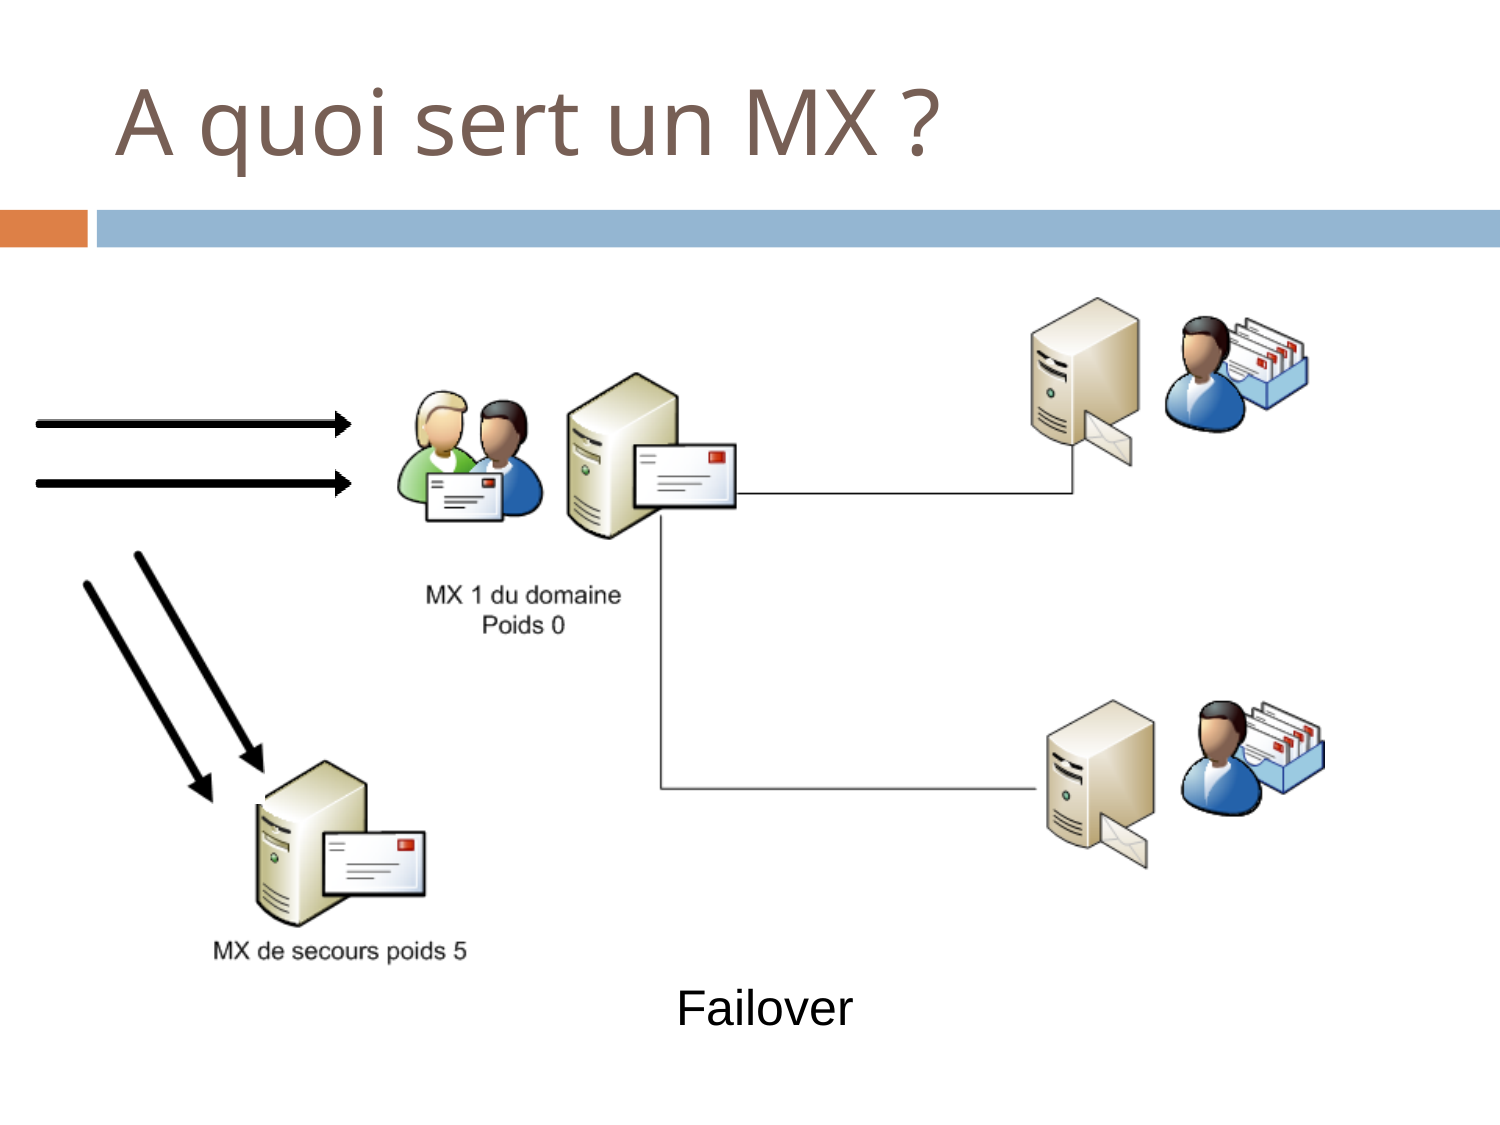

# A quoi sert un MX ?
Failover